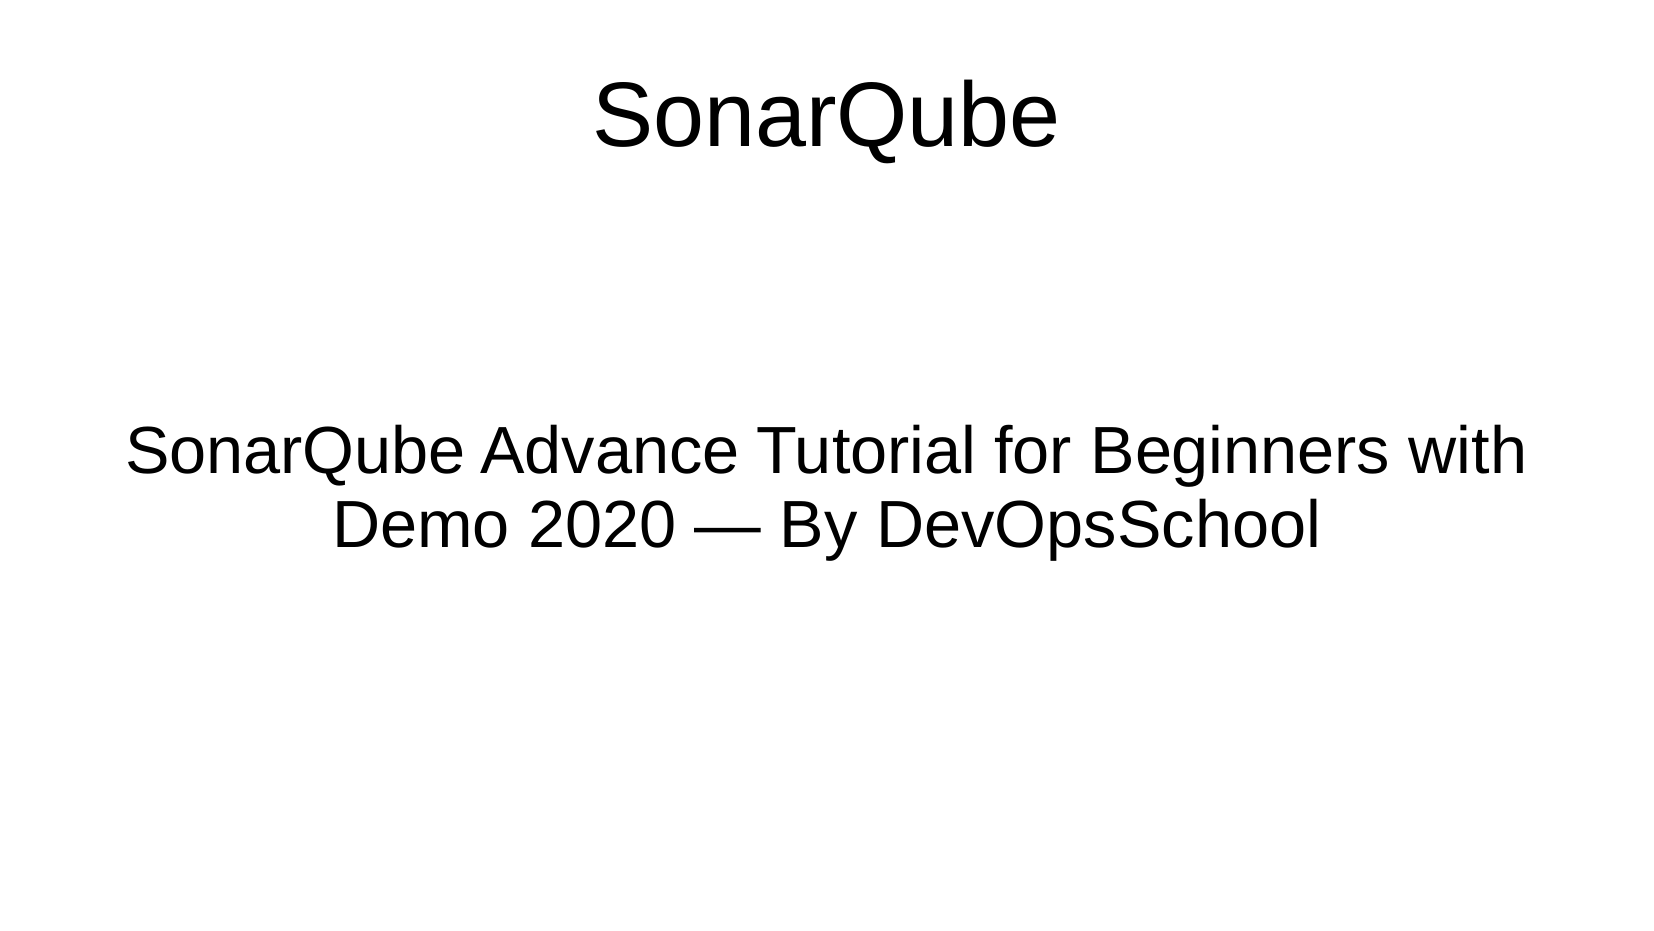

# SonarQube
SonarQube Advance Tutorial for Beginners with Demo 2020 — By DevOpsSchool